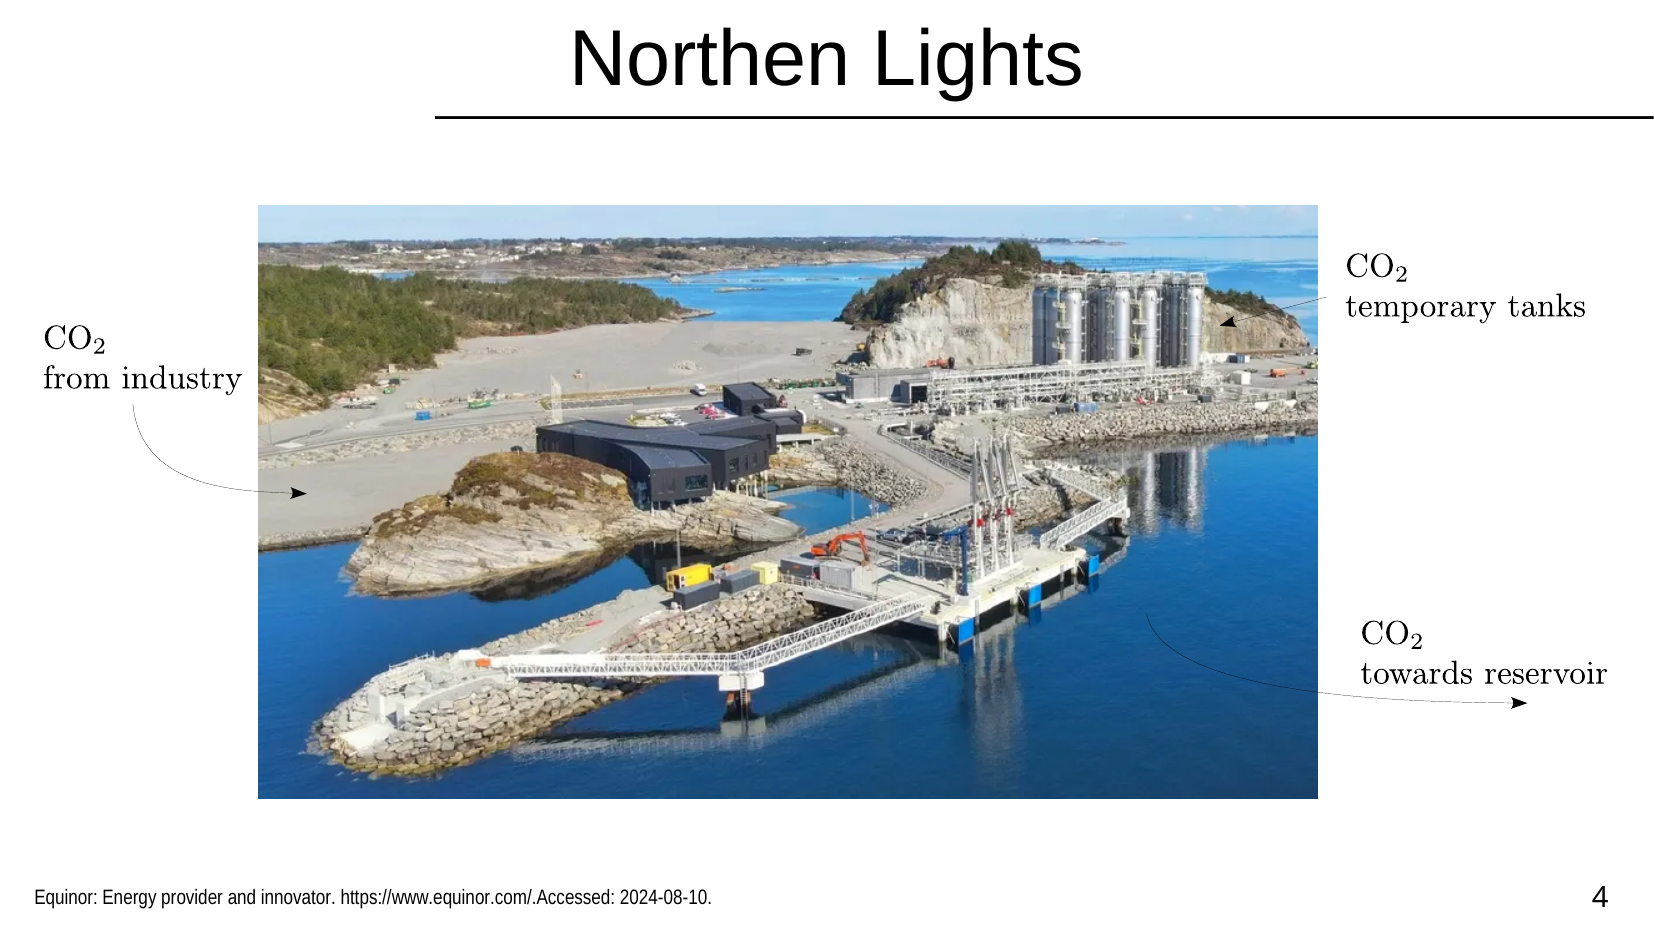

# Northen Lights
Equinor: Energy provider and innovator. https://www.equinor.com/.Accessed: 2024-08-10.